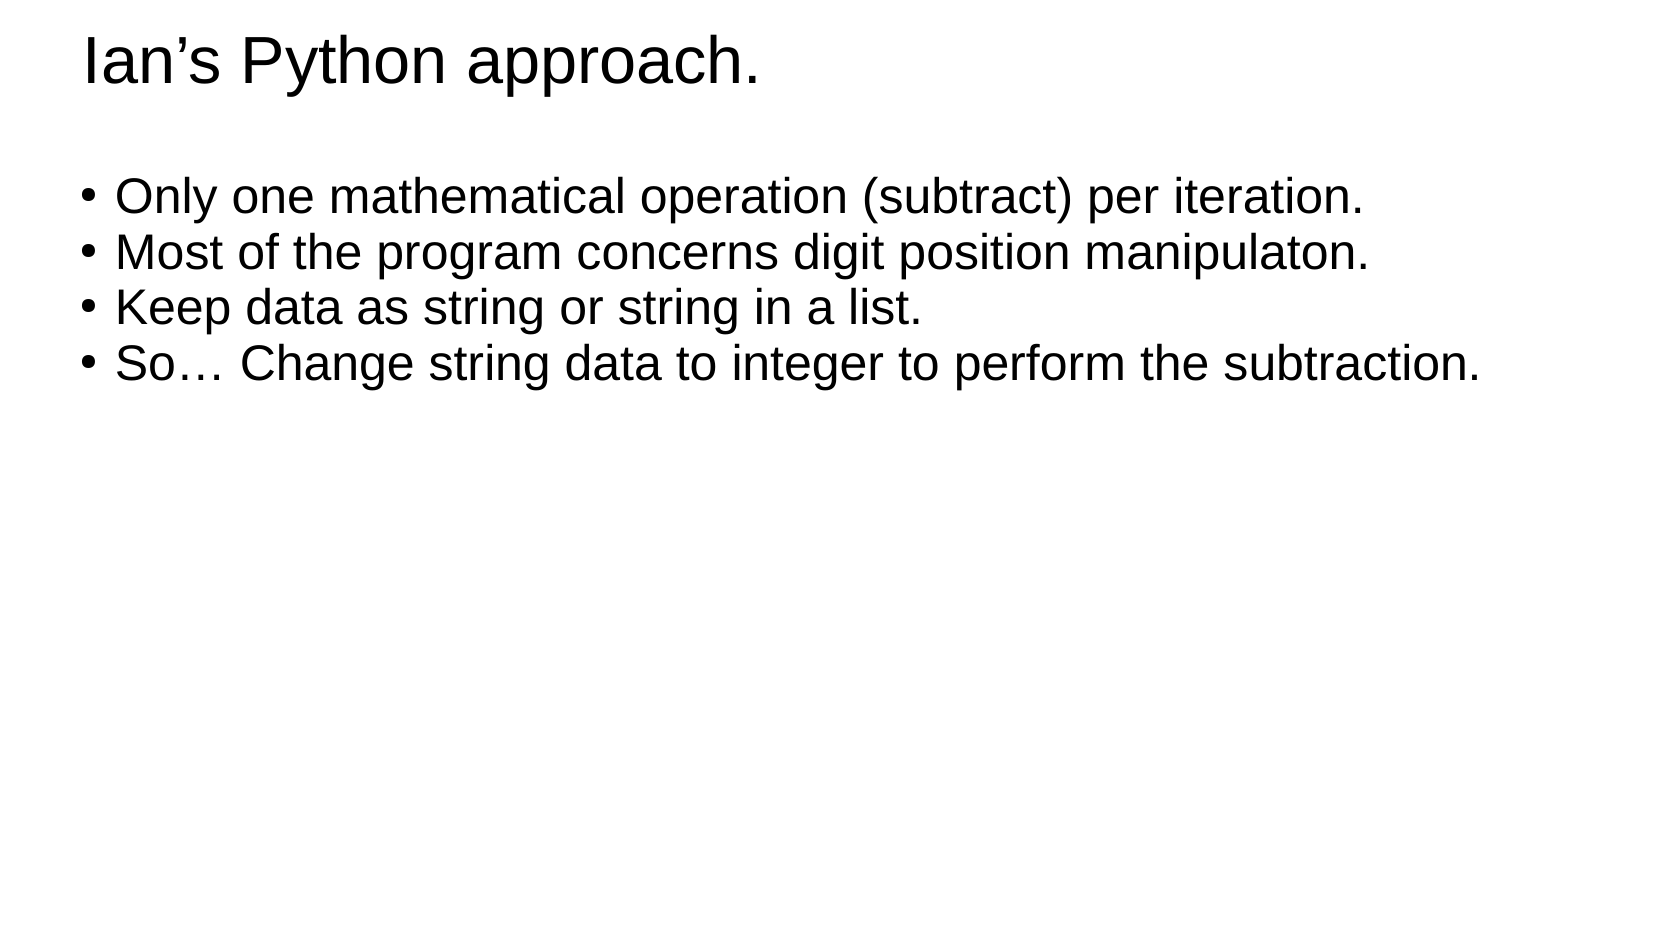

# Ian’s Python approach.
Only one mathematical operation (subtract) per iteration.
Most of the program concerns digit position manipulaton.
Keep data as string or string in a list.
So… Change string data to integer to perform the subtraction.